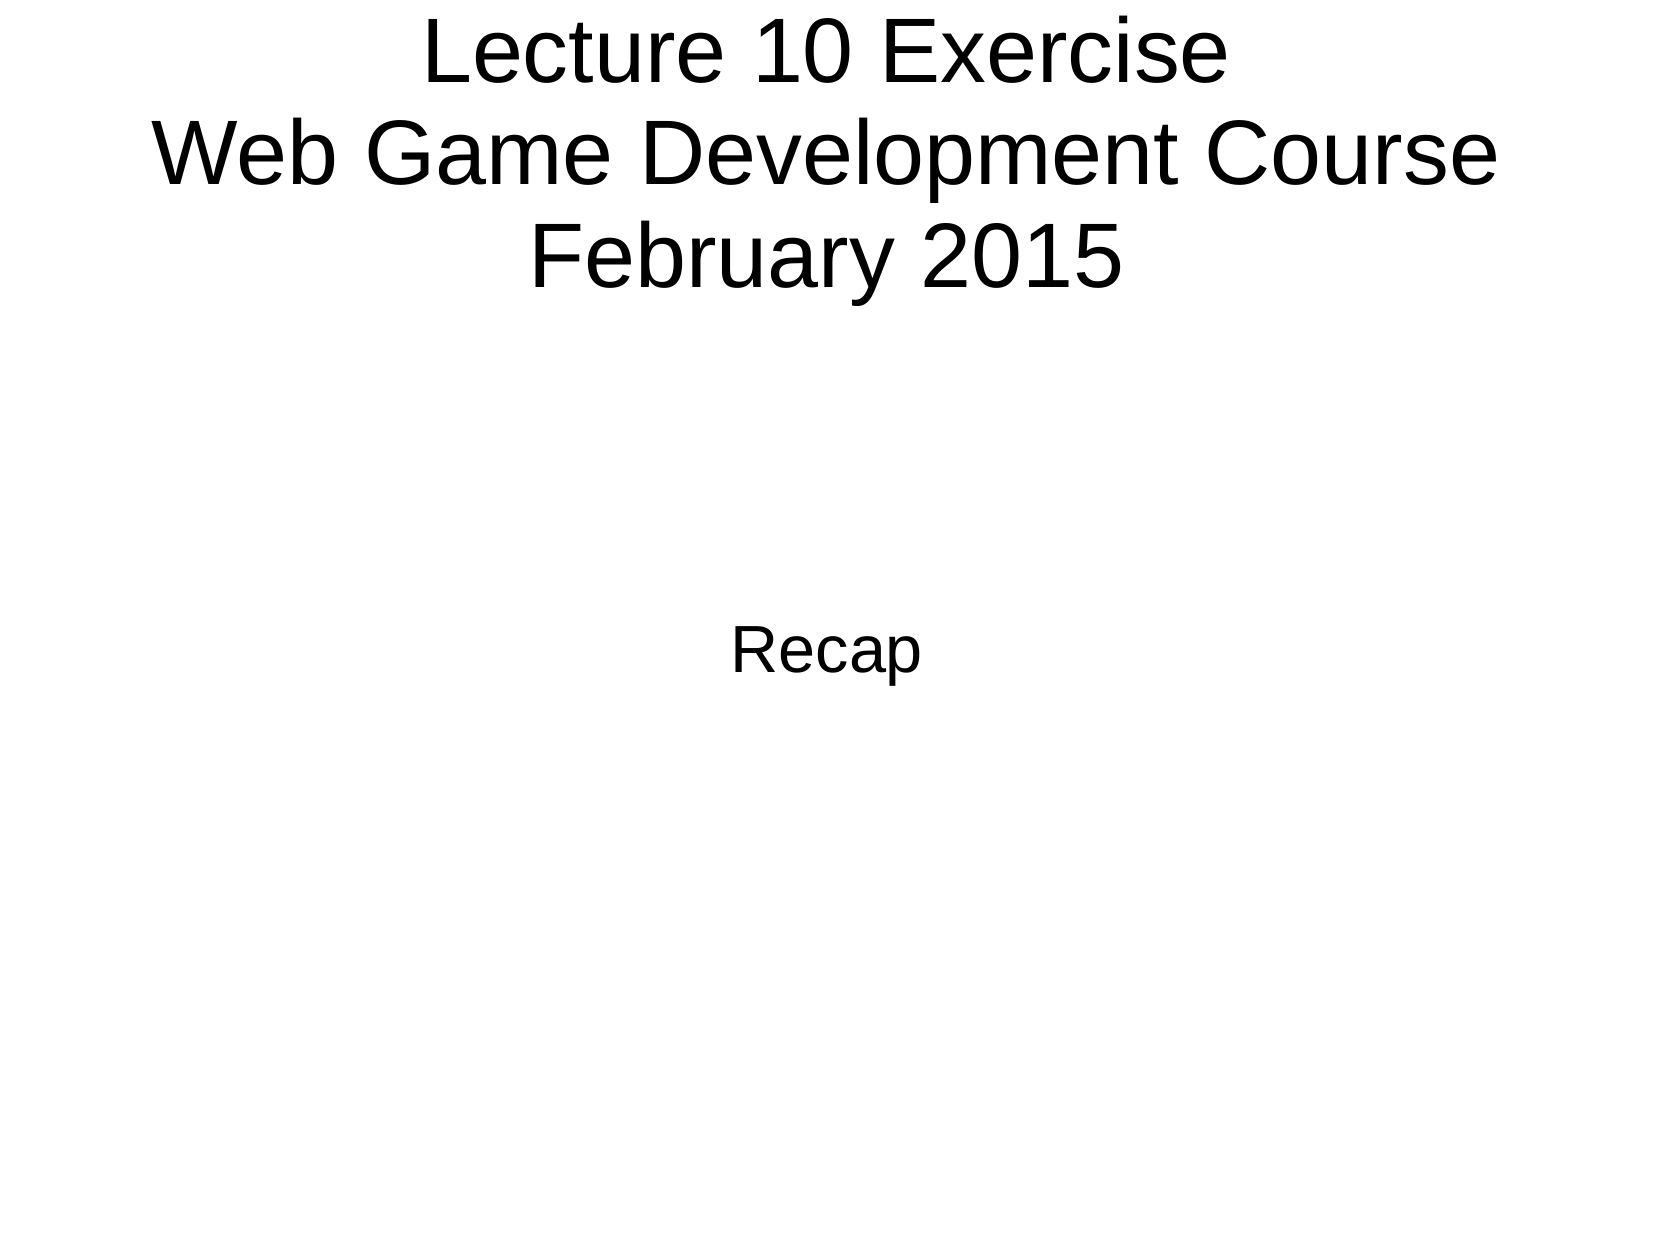

# Lecture 10 Exercise Web Game Development Course February 2015
Recap